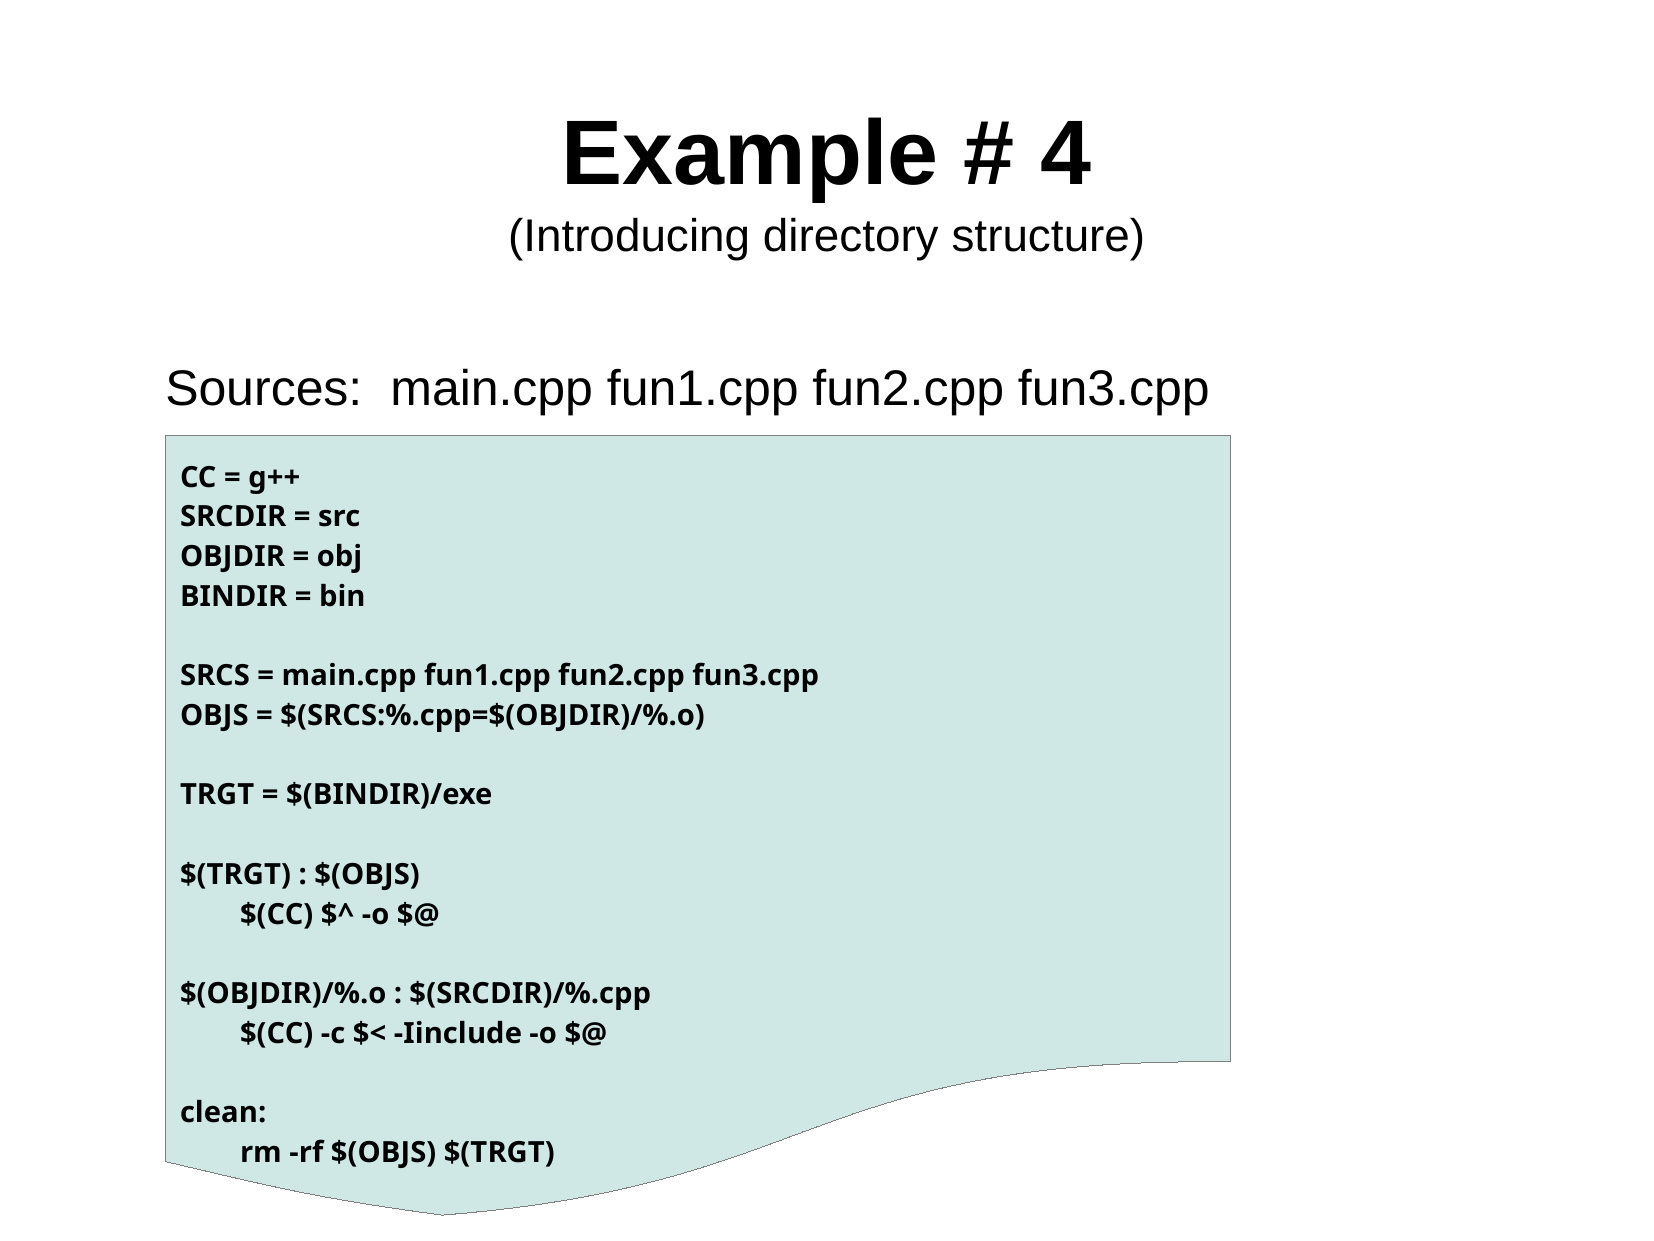

# Example # 4
(Introducing directory structure)
Sources:	main.cpp fun1.cpp fun2.cpp fun3.cpp
CC = g++
SRCDIR = src
OBJDIR = obj
BINDIR = bin
SRCS = main.cpp fun1.cpp fun2.cpp fun3.cpp
OBJS = $(SRCS:%.cpp=$(OBJDIR)/%.o)
TRGT = $(BINDIR)/exe
$(TRGT) : $(OBJS)
 $(CC) $^ -o $@
$(OBJDIR)/%.o : $(SRCDIR)/%.cpp
 $(CC) -c $< -Iinclude -o $@
clean:
 rm -rf $(OBJS) $(TRGT)